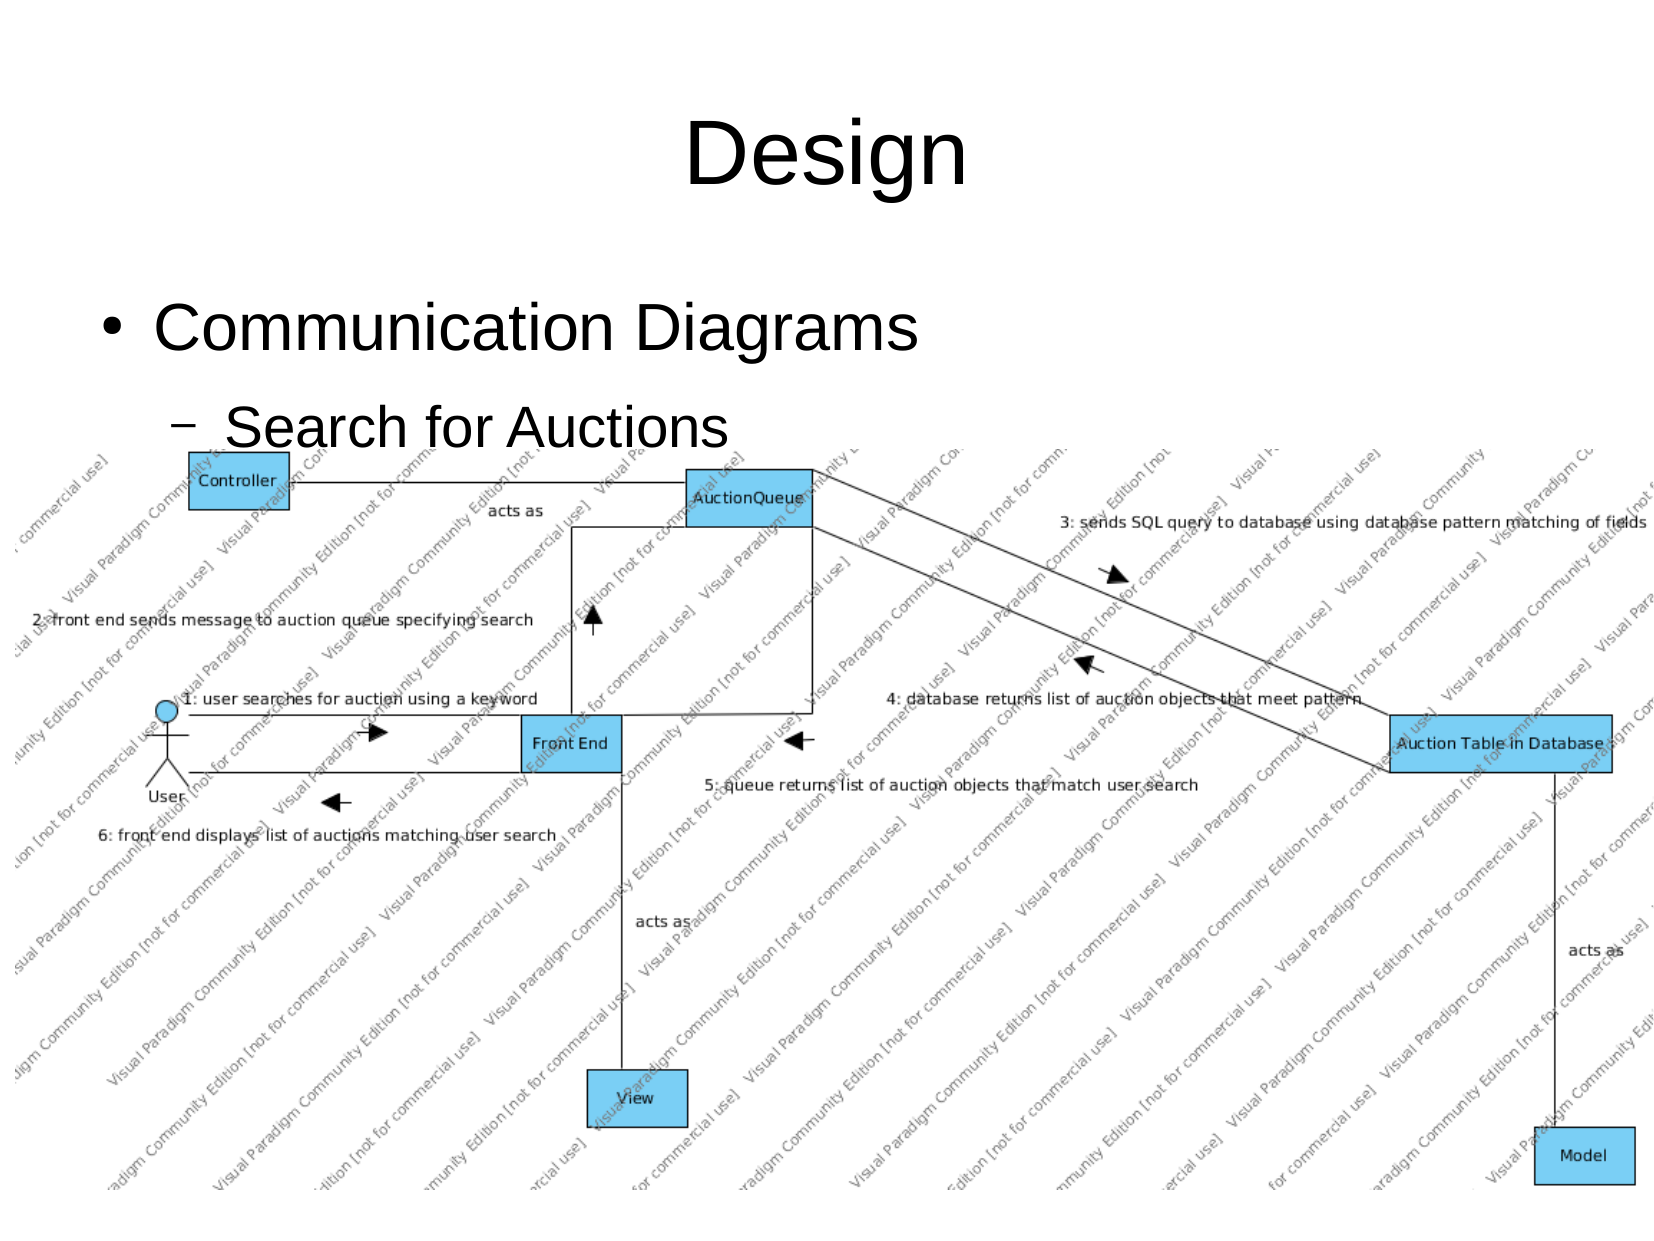

# Design
Communication Diagrams
Search for Auctions